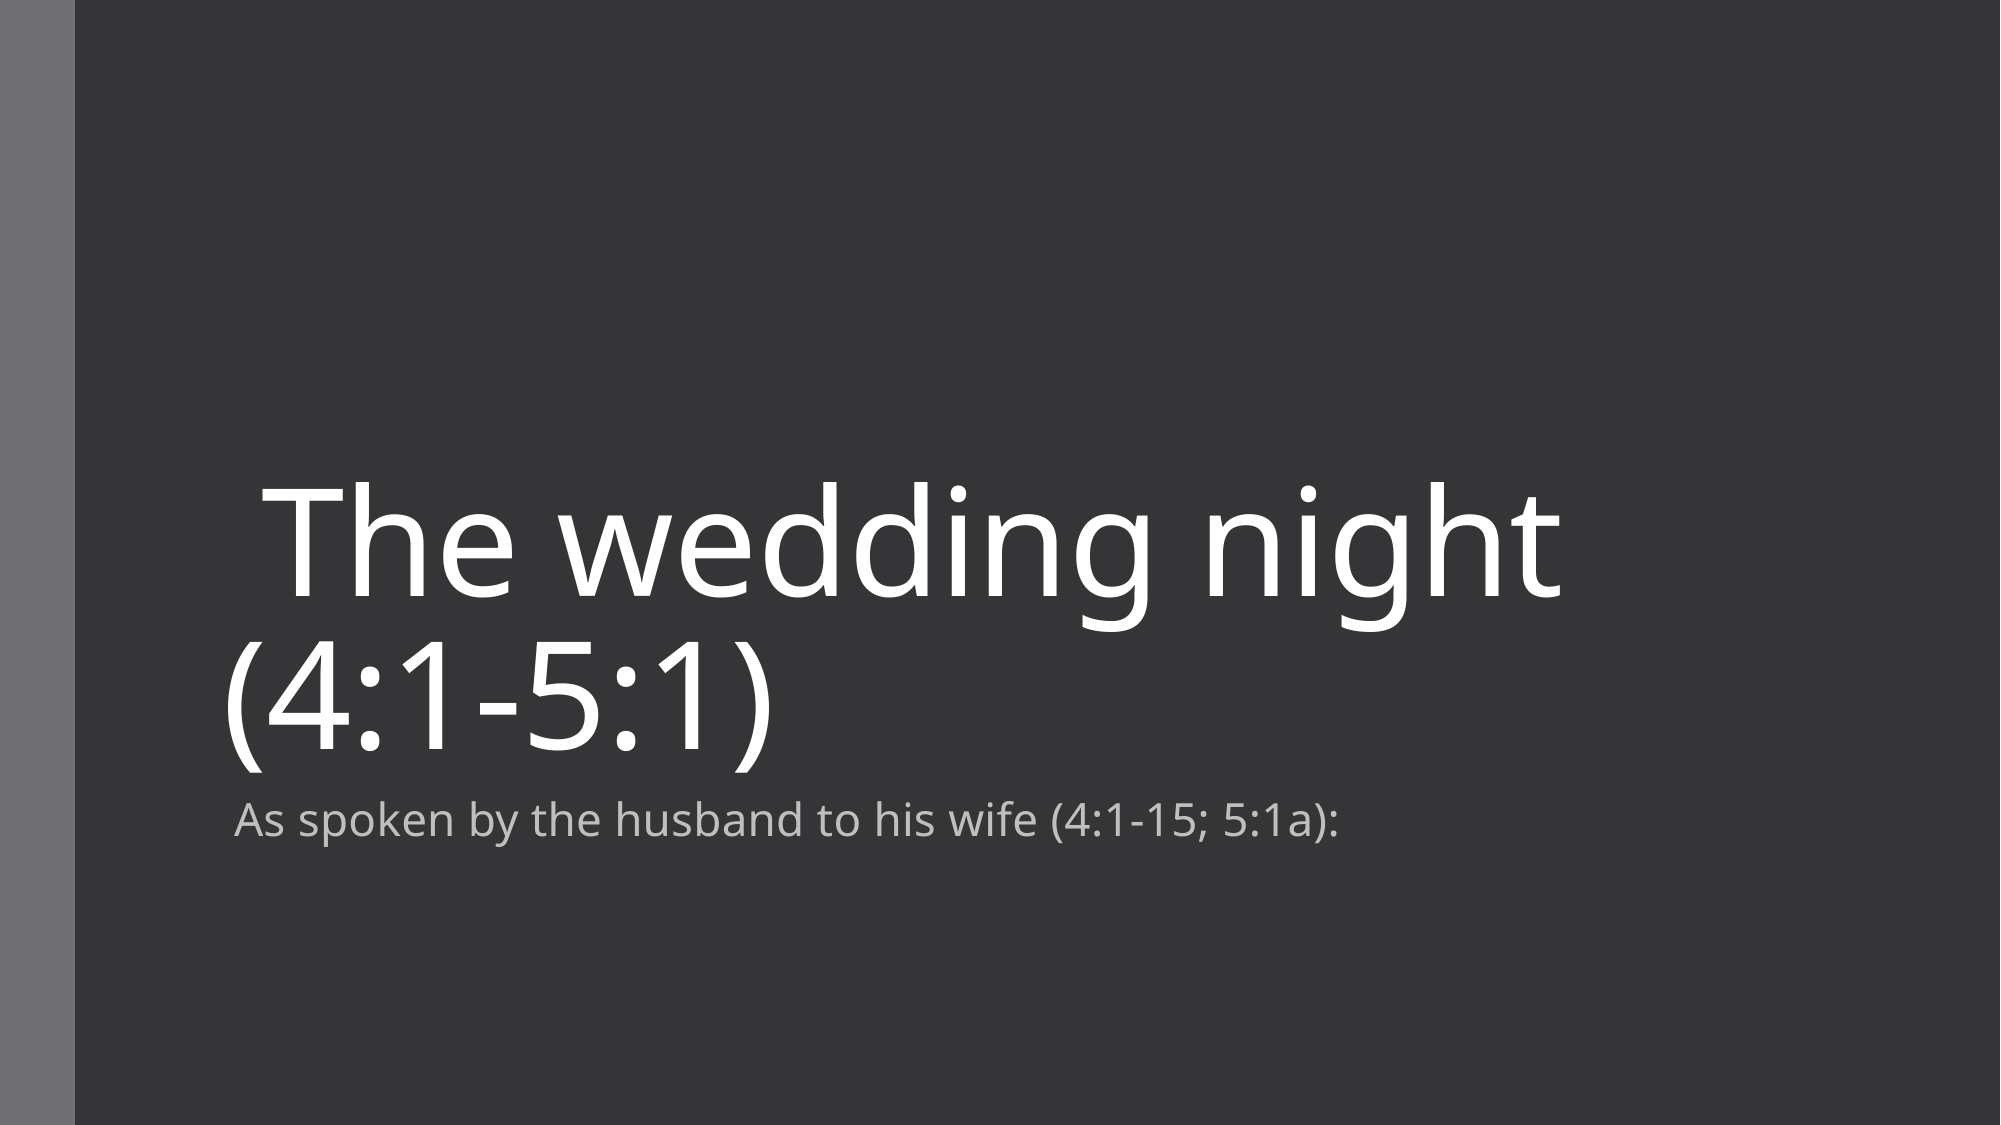

# The wedding night (4:1-5:1)
 As spoken by the husband to his wife (4:1-15; 5:1a):